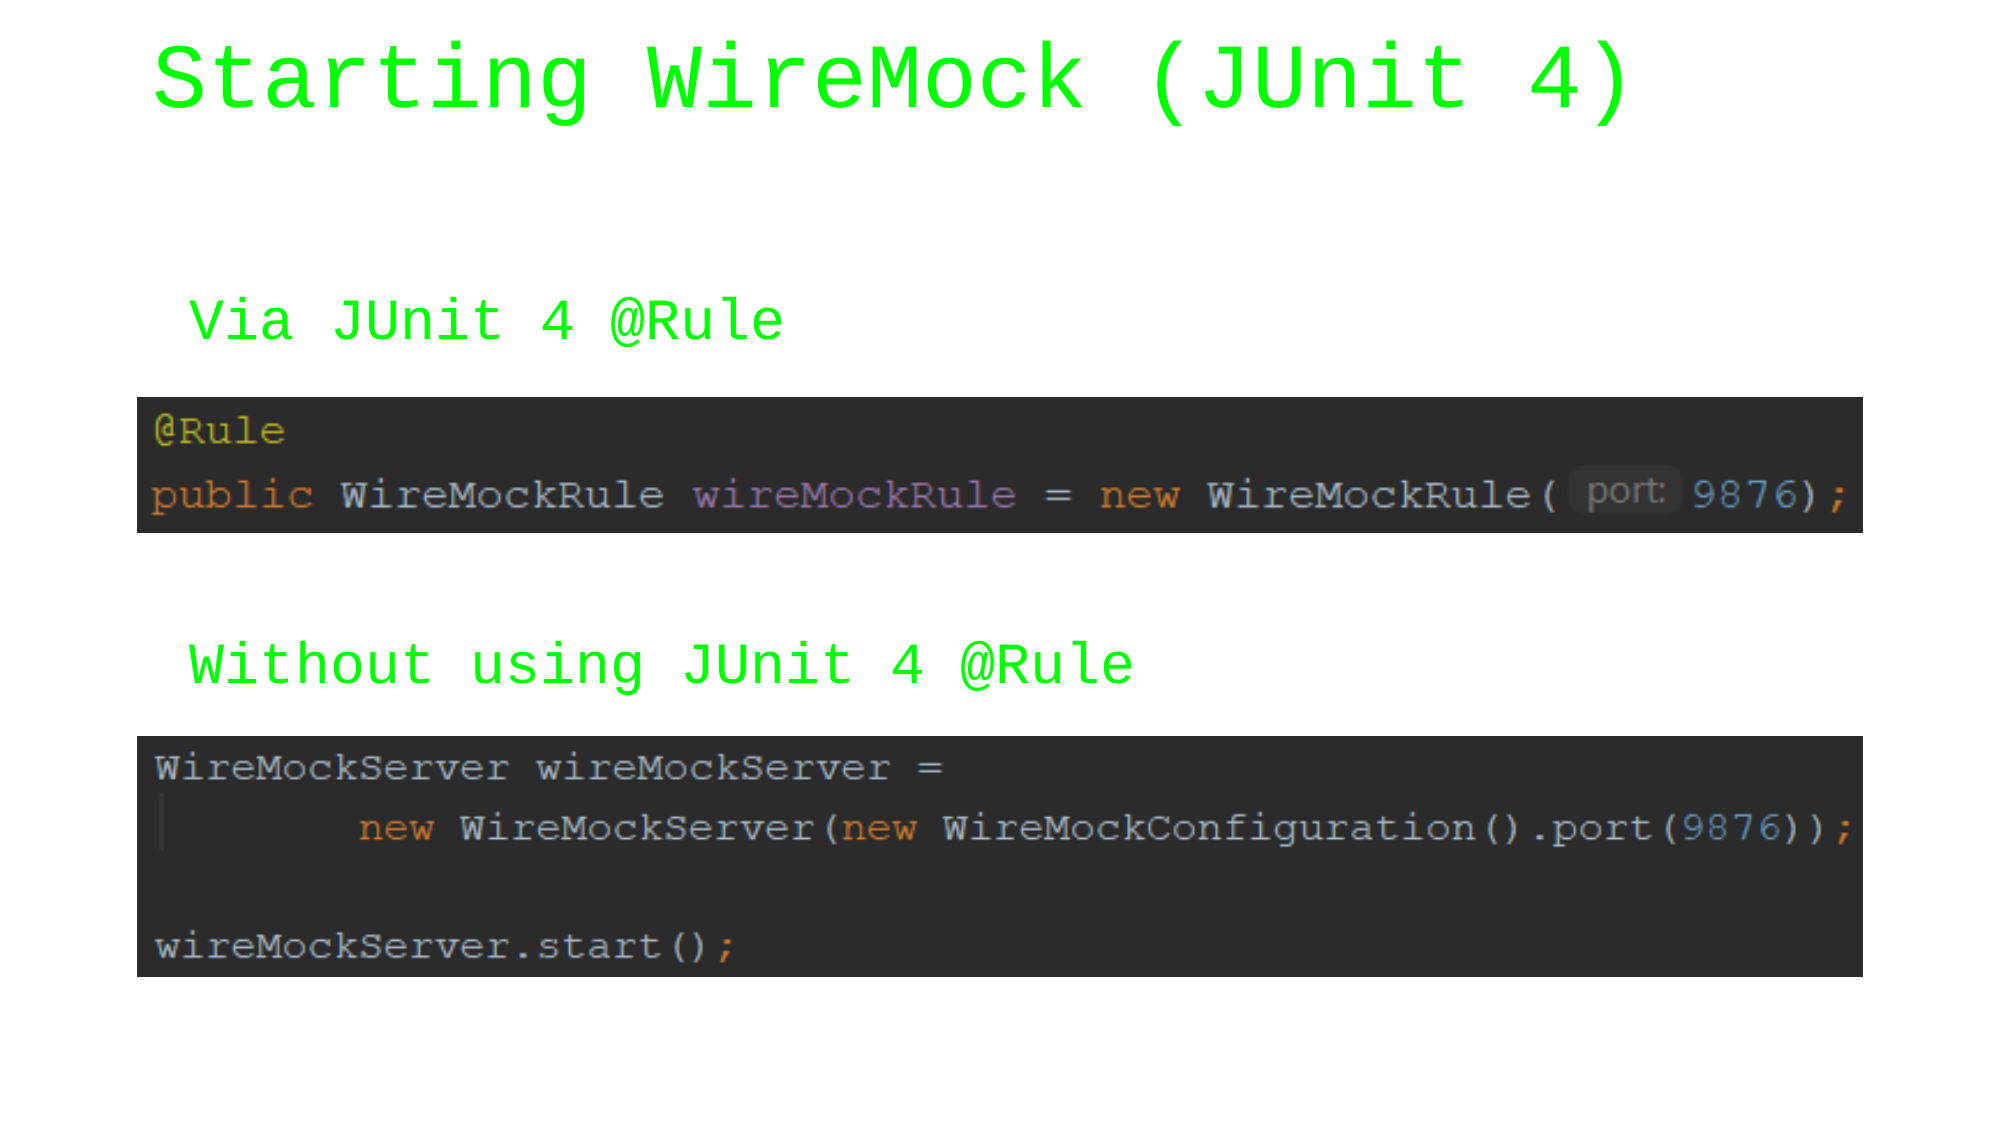

# Starting WireMock (JUnit 4)
Via JUnit 4 @Rule
Without using JUnit 4 @Rule